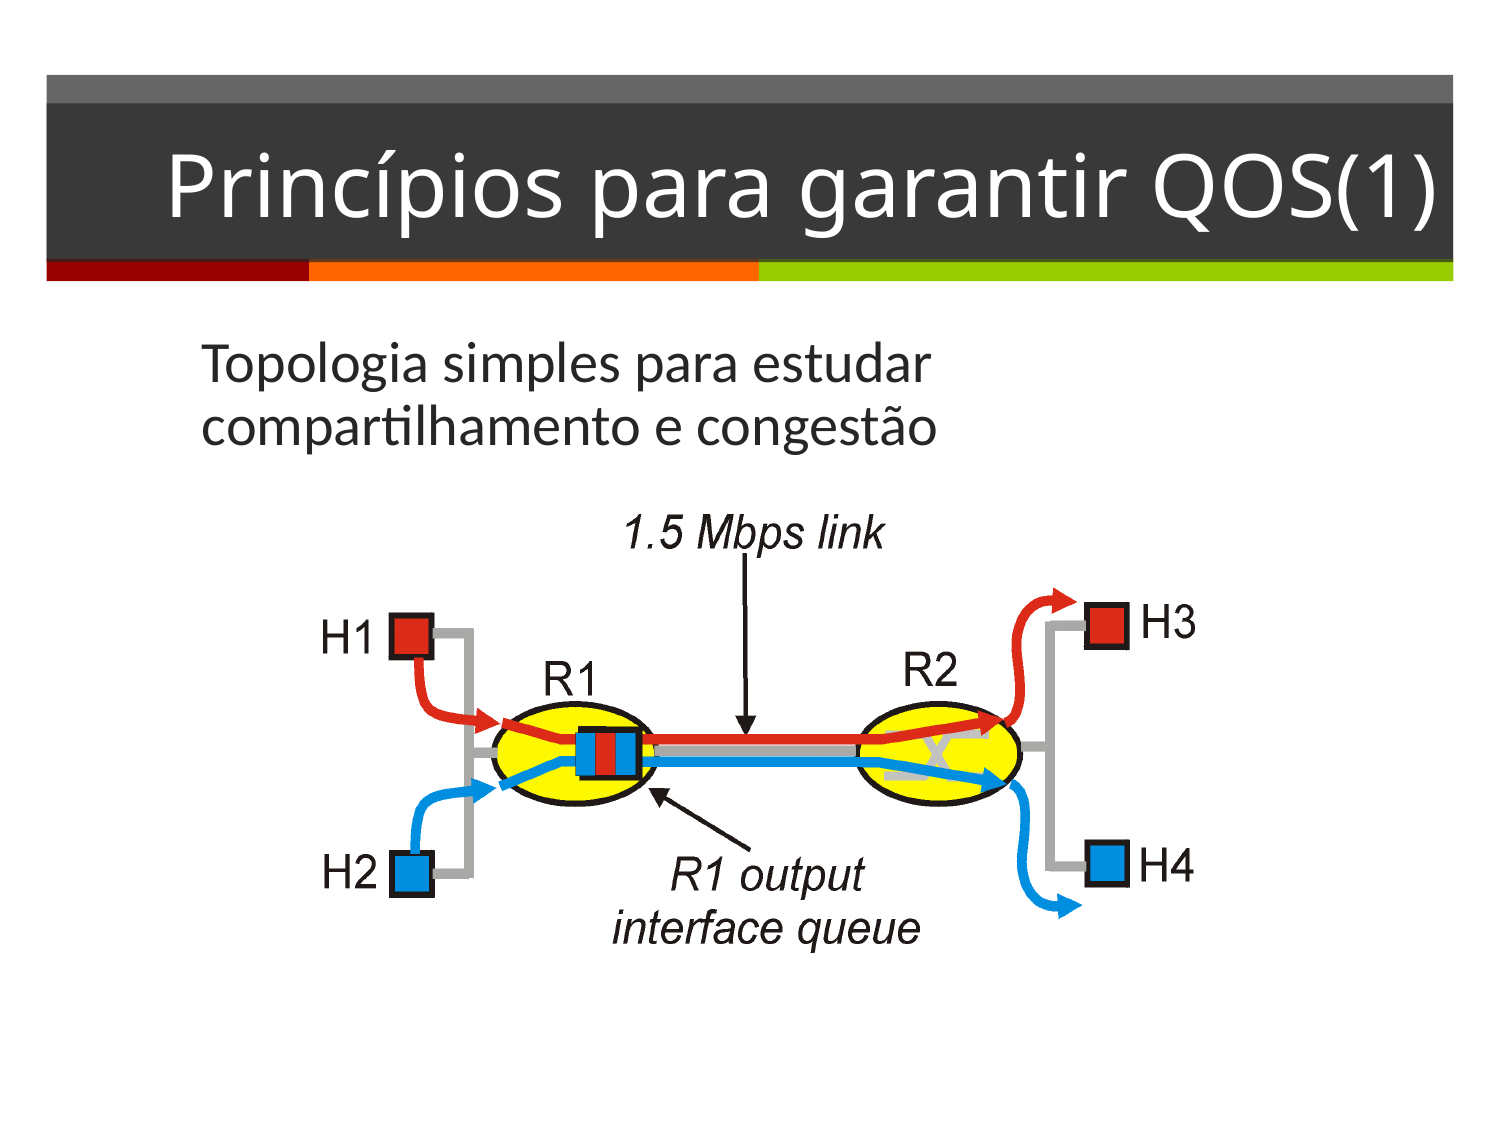

# Princípios para garantir QOS(1)
Topologia simples para estudar compartilhamento e congestão